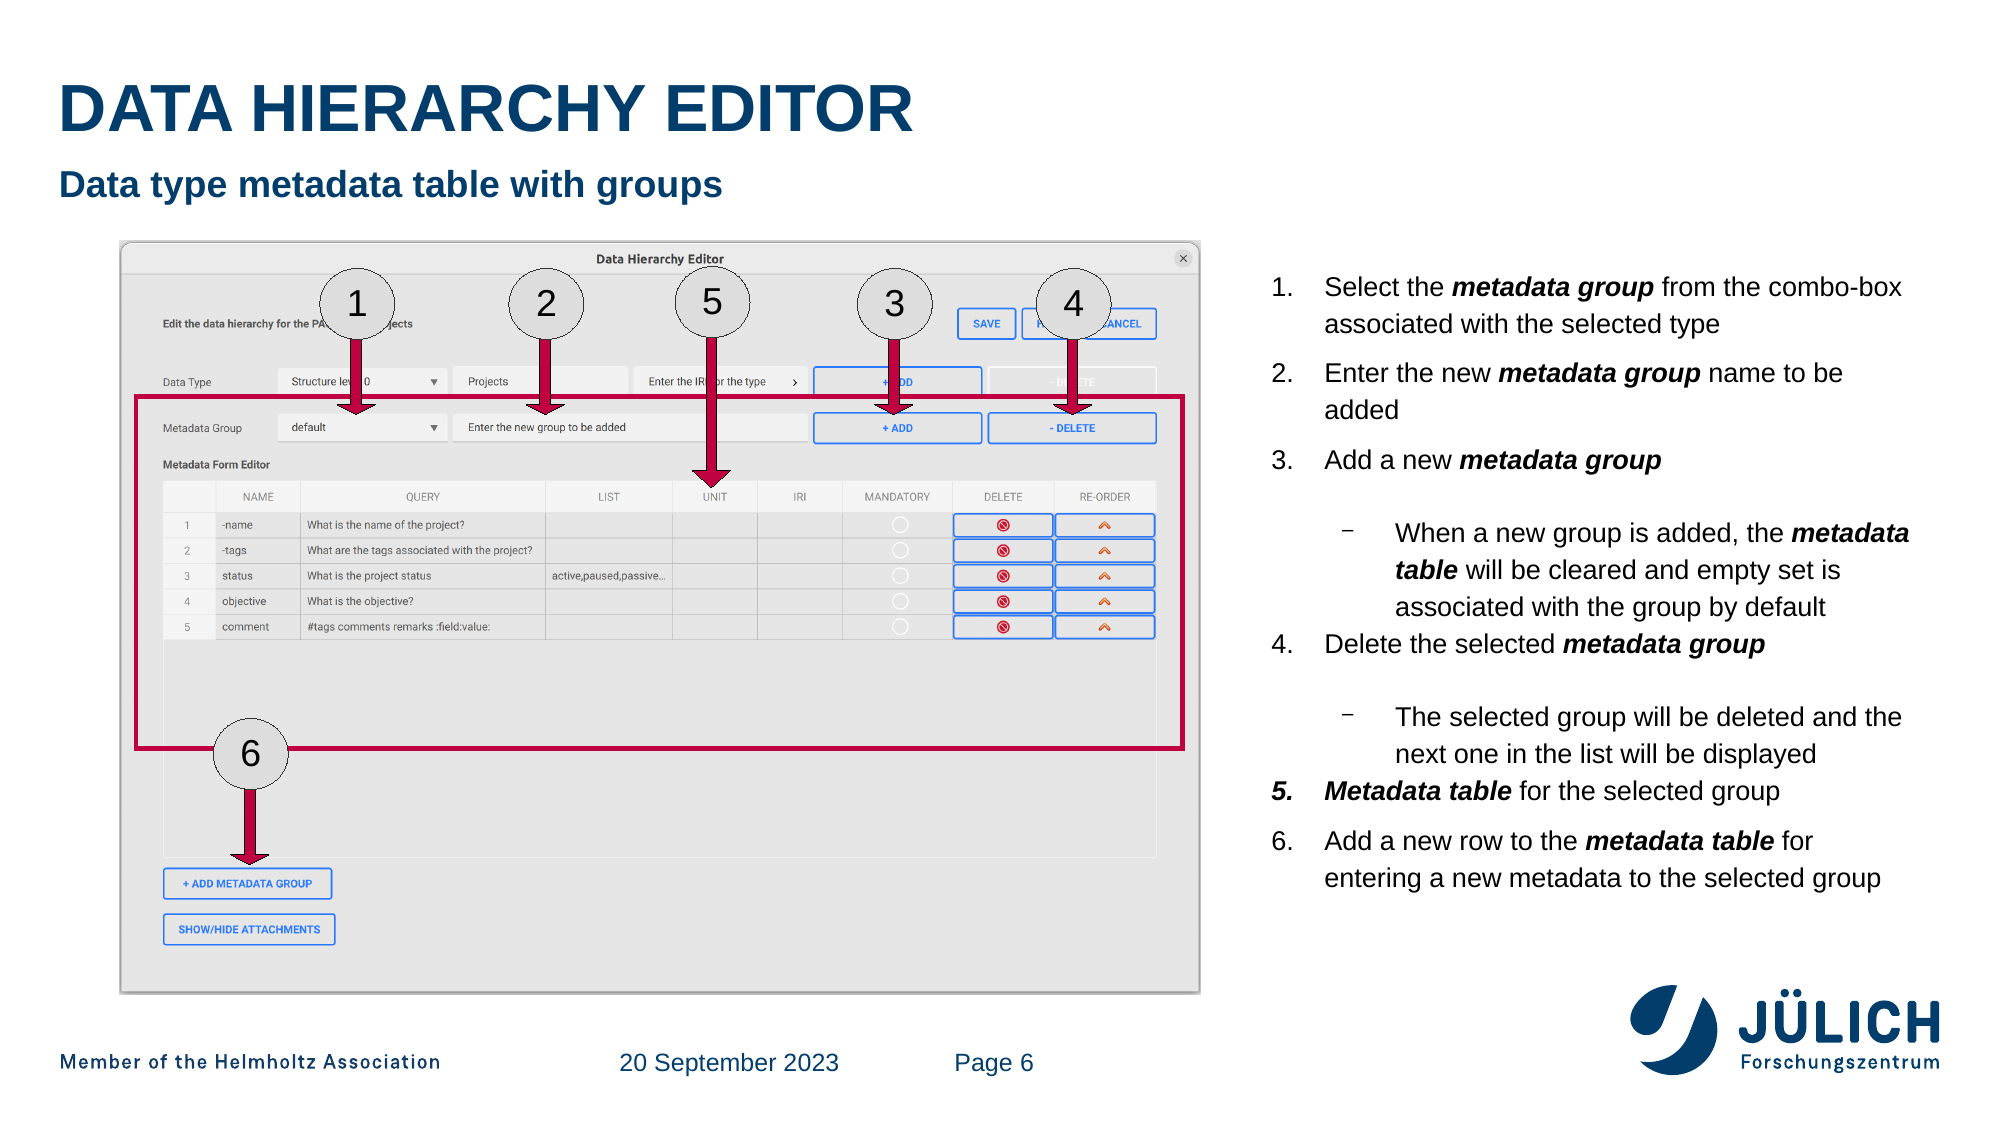

# Data Hierarchy Editor
Data type metadata table with groups
Select the metadata group from the combo-box associated with the selected type
Enter the new metadata group name to be added
Add a new metadata group
When a new group is added, the metadata table will be cleared and empty set is associated with the group by default
Delete the selected metadata group
The selected group will be deleted and the next one in the list will be displayed
Metadata table for the selected group
Add a new row to the metadata table for entering a new metadata to the selected group
5
1
2
3
4
6
20 September 2023
Page